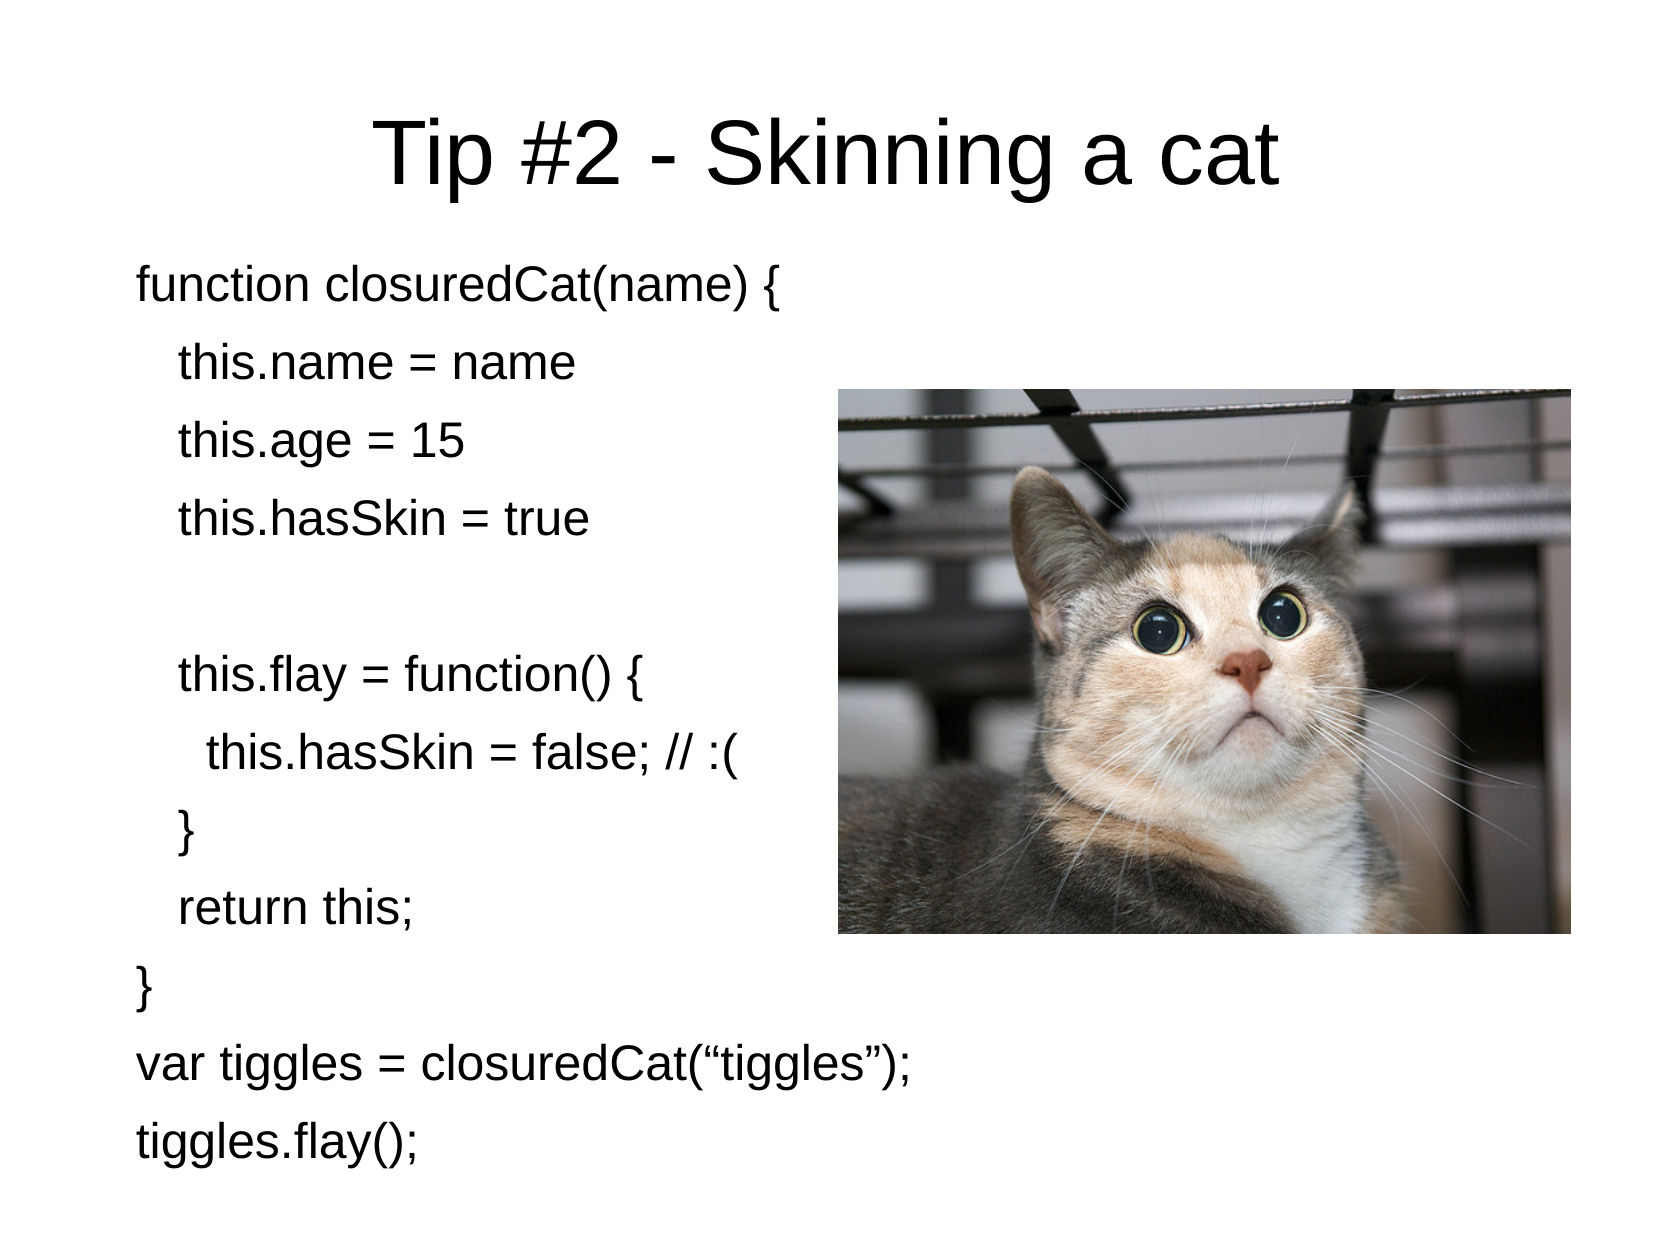

# Tip #2 - Skinning a cat
function closuredCat(name) {
 this.name = name
 this.age = 15
 this.hasSkin = true
 this.flay = function() {
 this.hasSkin = false; // :(
 }
 return this;
}
var tiggles = closuredCat(“tiggles”);
tiggles.flay();